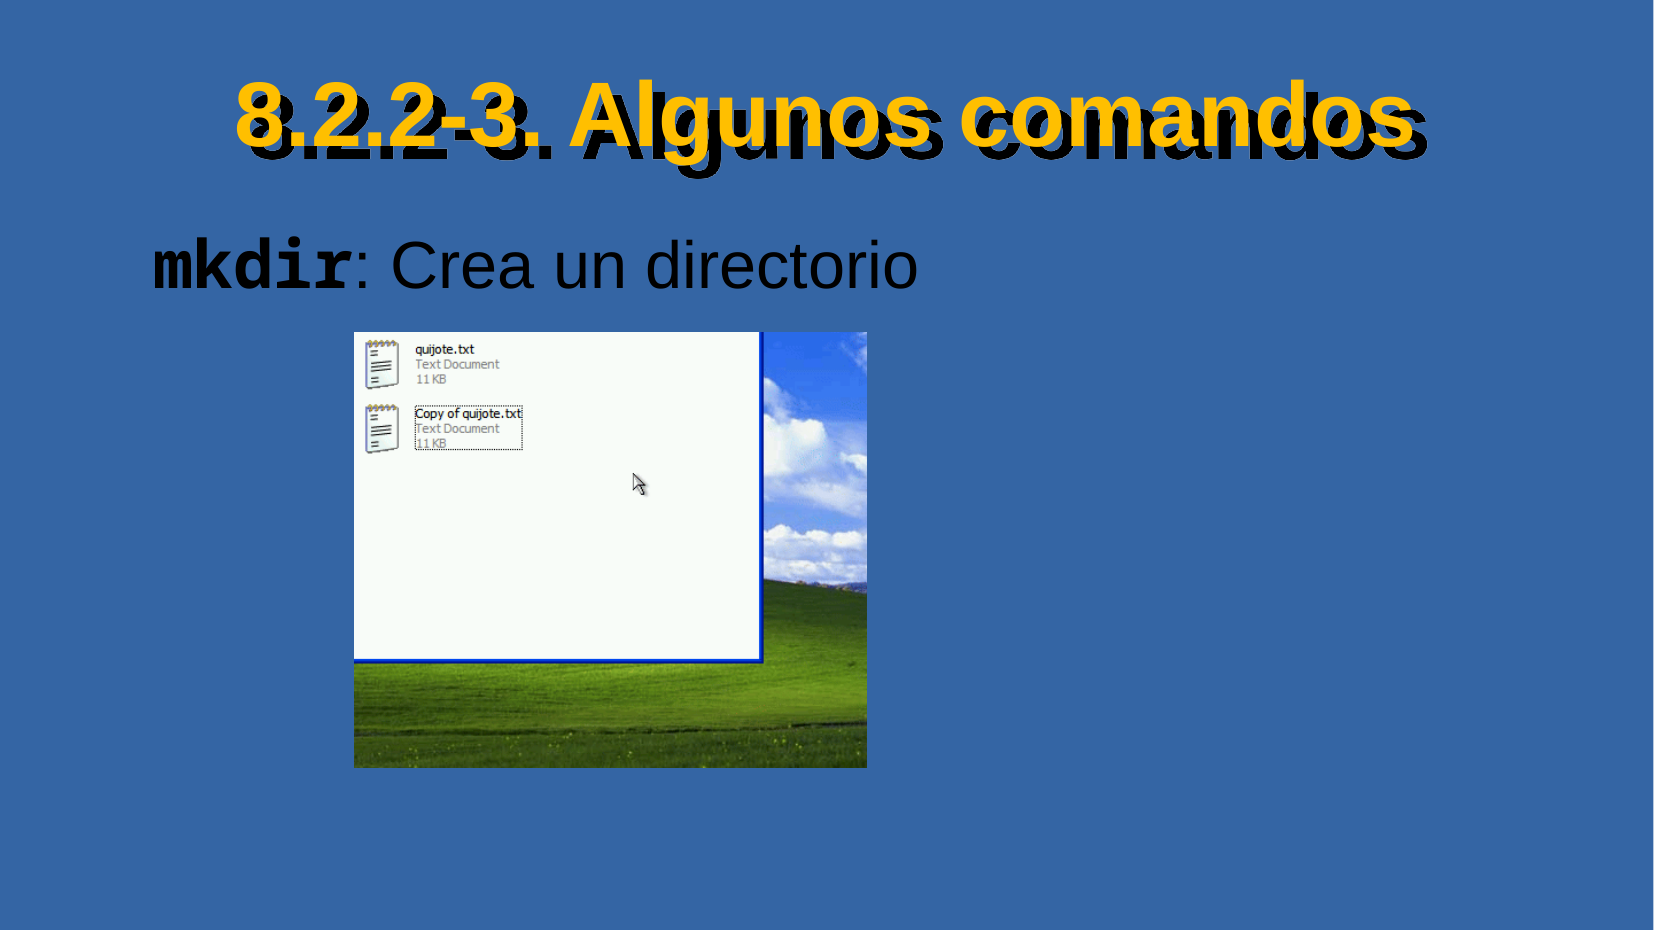

# 8.2.2-3. Algunos comandos
mkdir: Crea un directorio